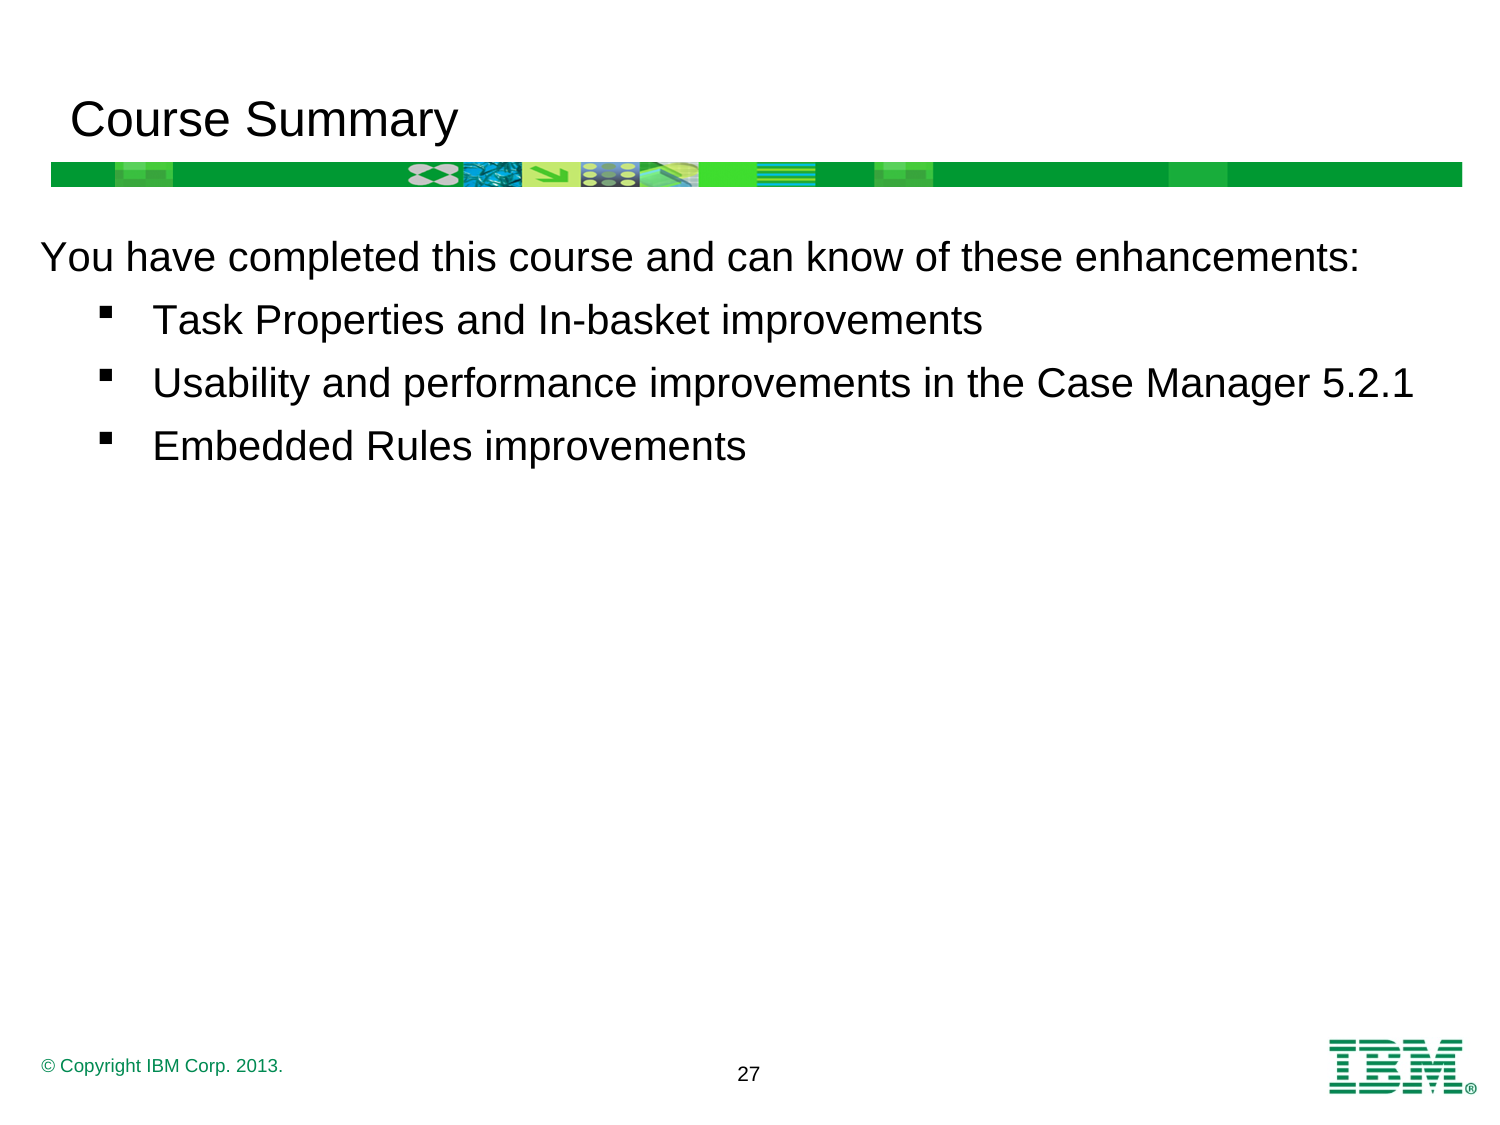

# Course Summary
You have completed this course and can know of these enhancements:
Task Properties and In-basket improvements
Usability and performance improvements in the Case Manager 5.2.1
Embedded Rules improvements